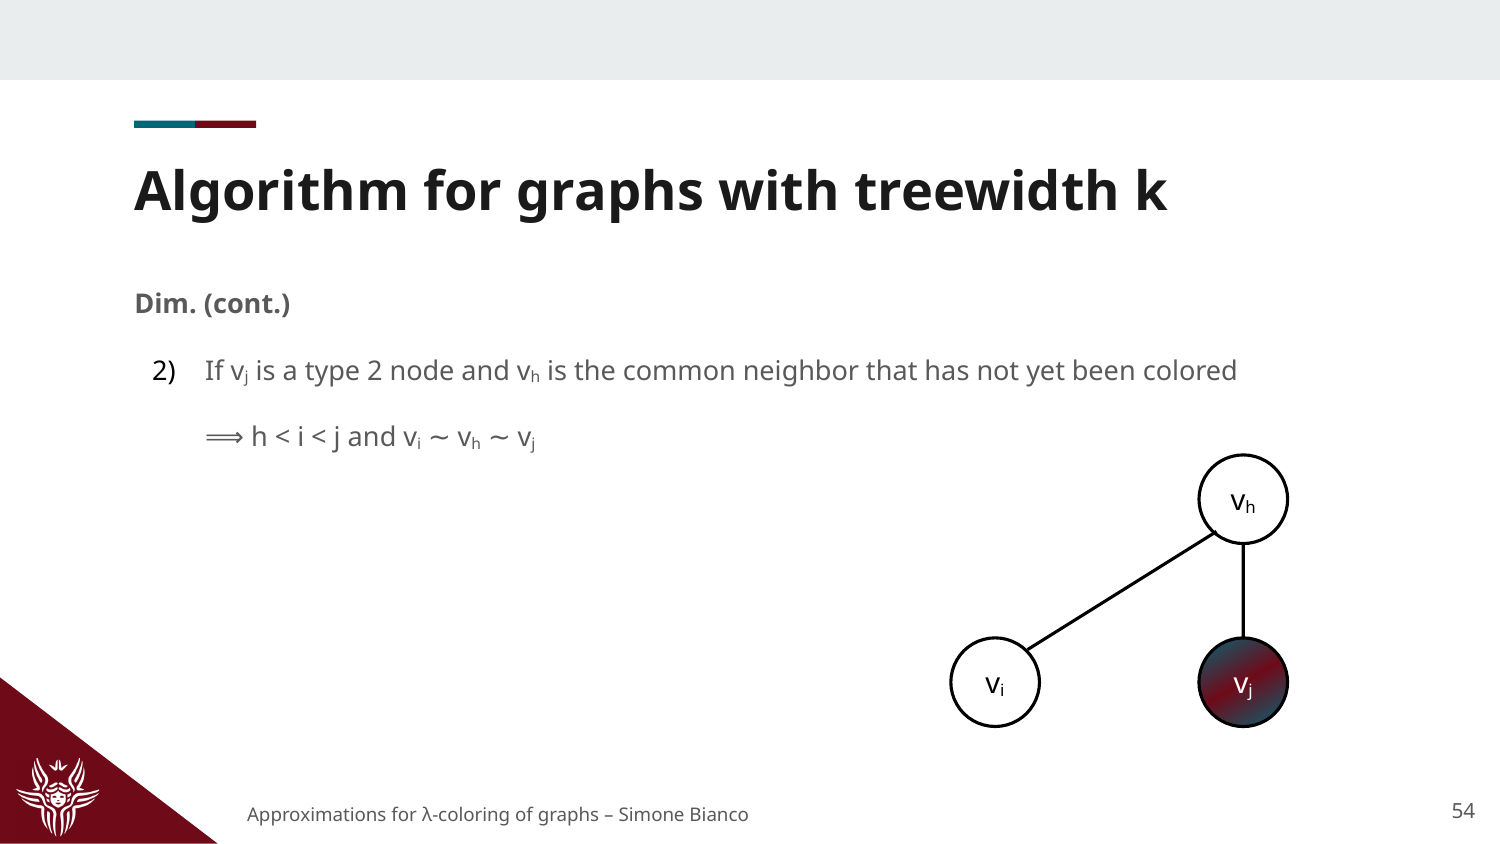

# Algorithm for graphs with treewidth k
Dim. (cont.)
If vj is a type 2 node and vh is the common neighbor that has not yet been colored
⟹ h < i < j and vi ~ vh ~ vj
vh
vi
vj
Approximations for λ-coloring of graphs – Simone Bianco